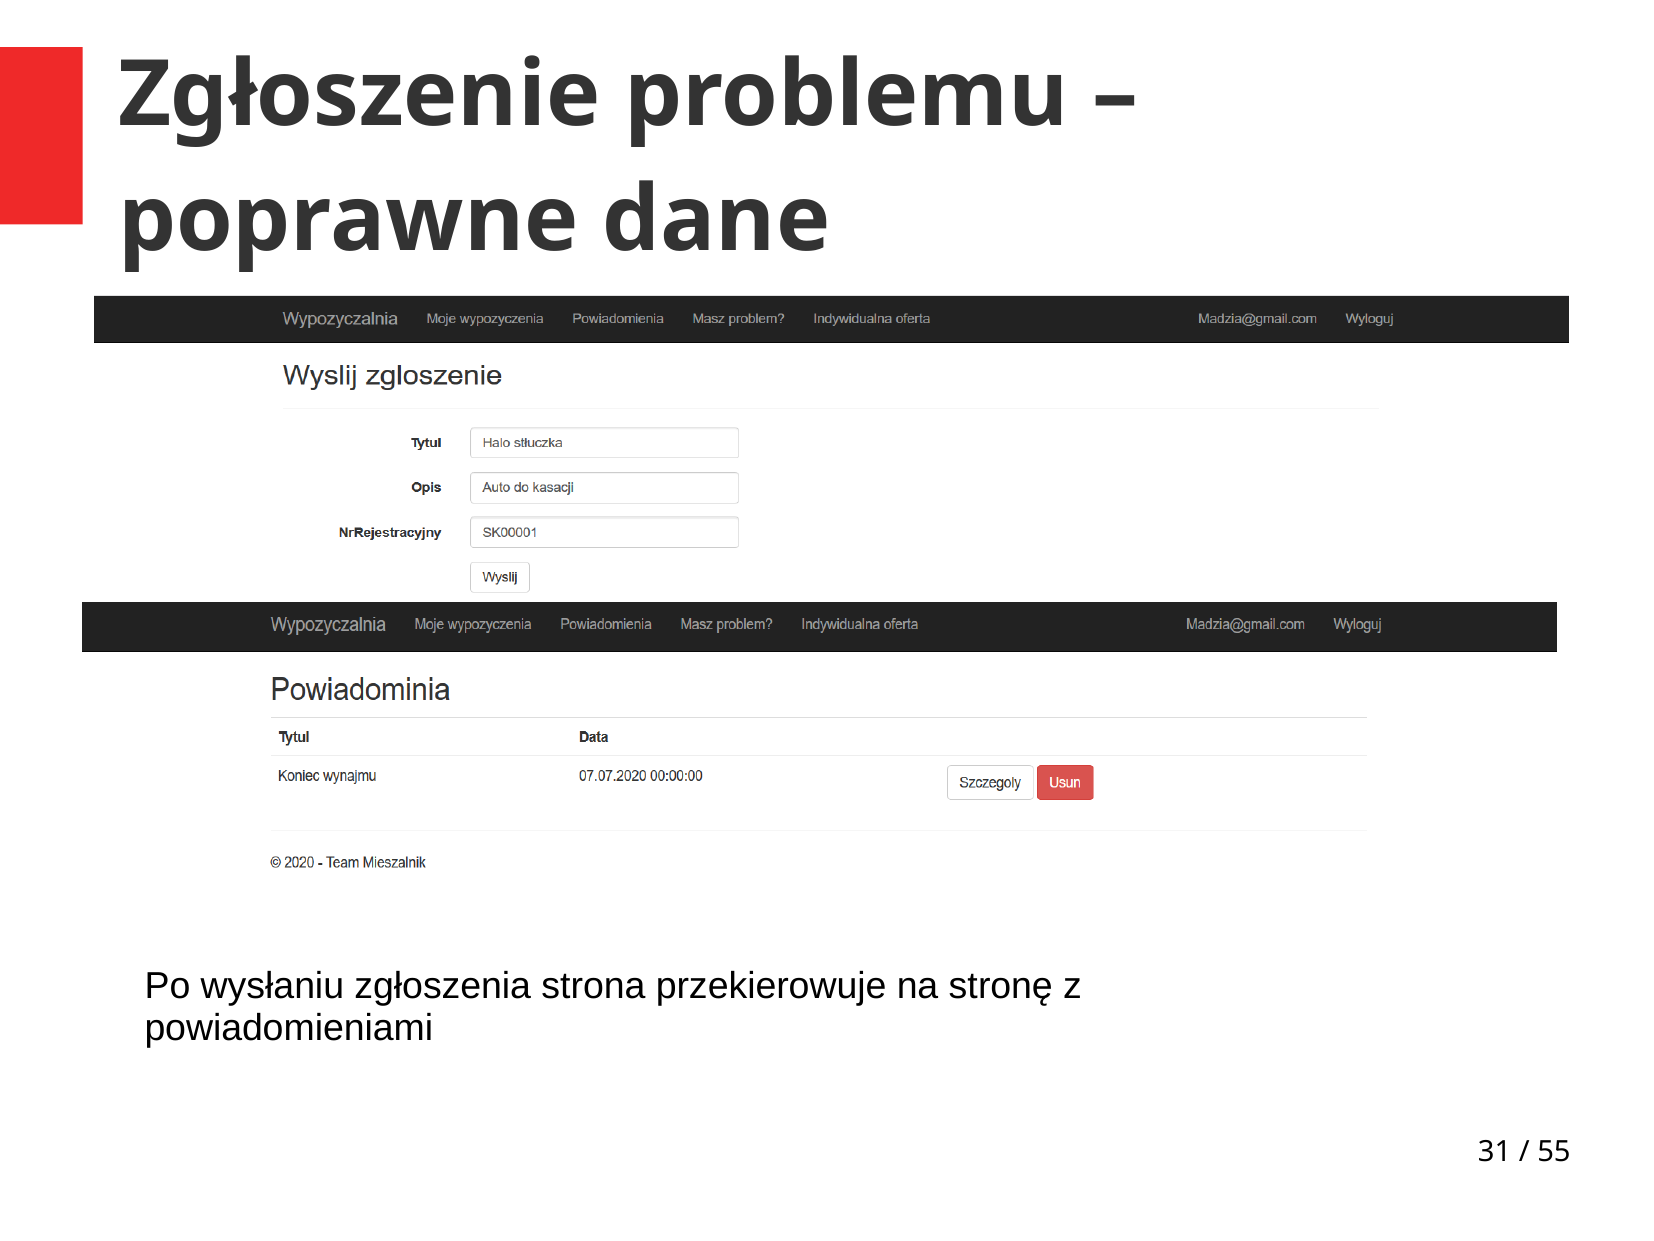

# Zgłoszenie problemu – poprawne dane
Po wysłaniu zgłoszenia strona przekierowuje na stronę z powiadomieniami
31